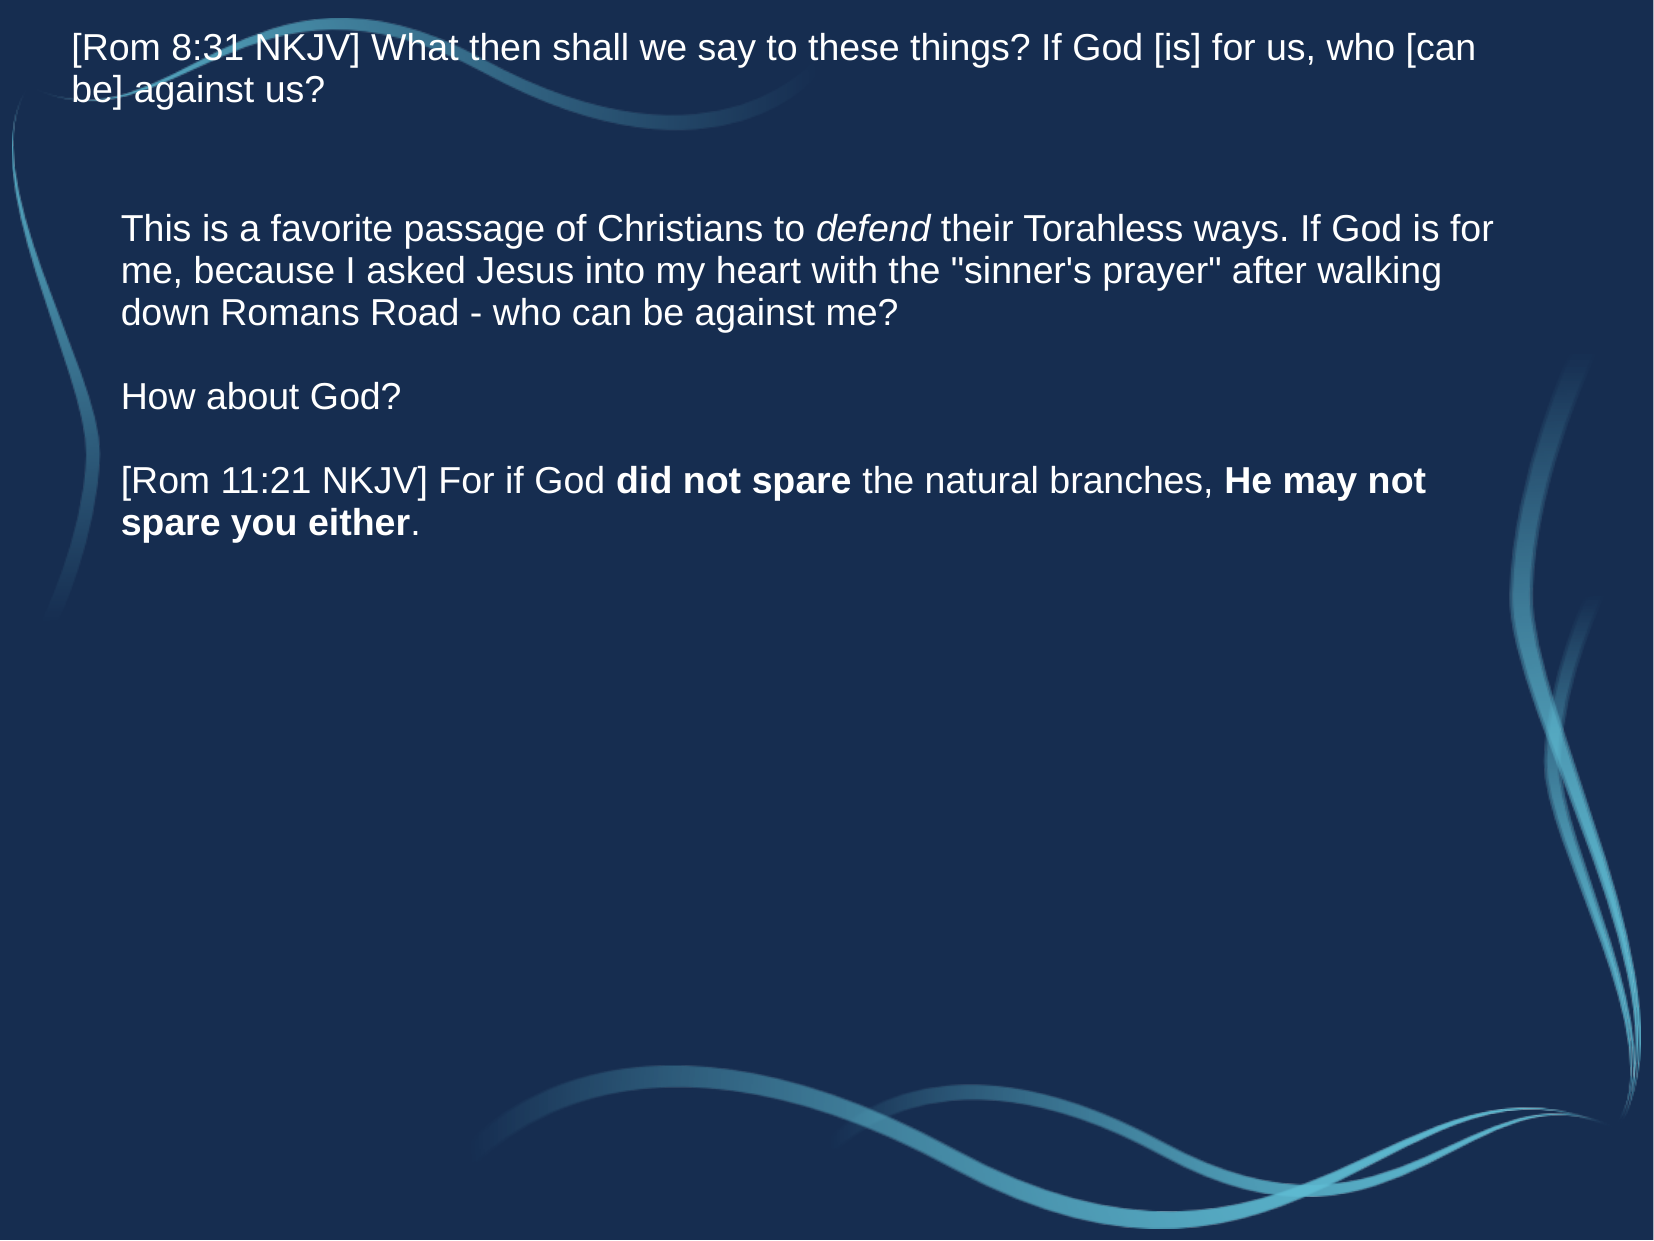

[Rom 8:31 NKJV] What then shall we say to these things? If God [is] for us, who [can be] against us?
This is a favorite passage of Christians to defend their Torahless ways. If God is for me, because I asked Jesus into my heart with the "sinner's prayer" after walking down Romans Road - who can be against me?
How about God?
[Rom 11:21 NKJV] For if God did not spare the natural branches, He may not spare you either.